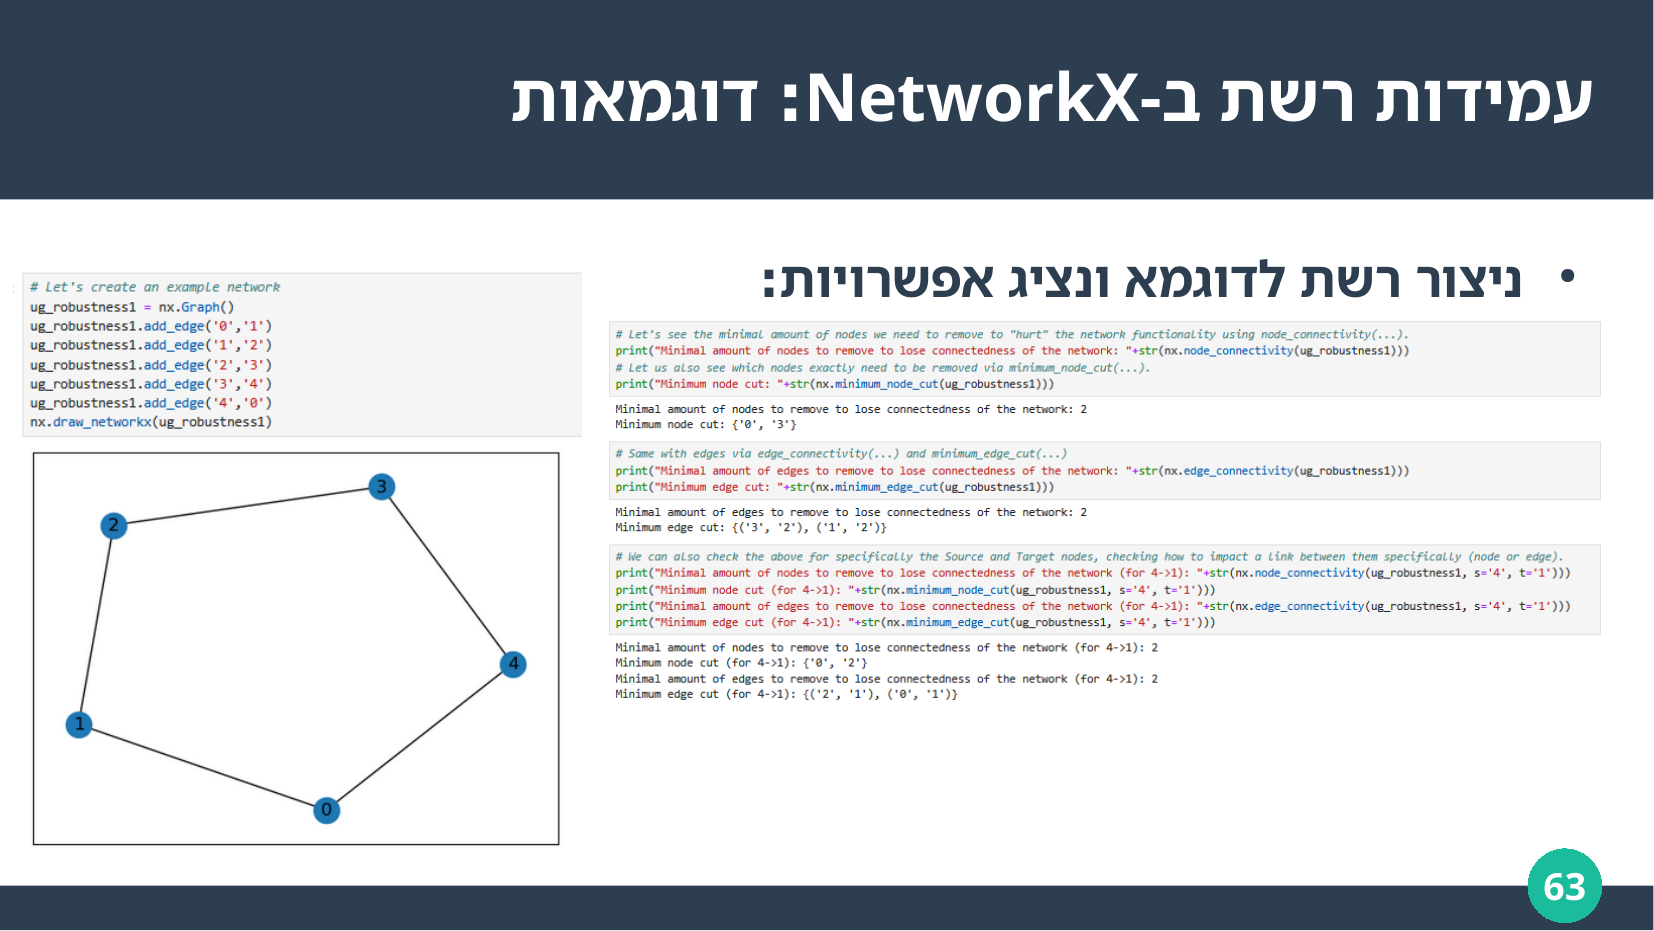

# עמידות רשת ב-NetworkX: דוגמאות
ניצור רשת לדוגמא ונציג אפשרויות:
63